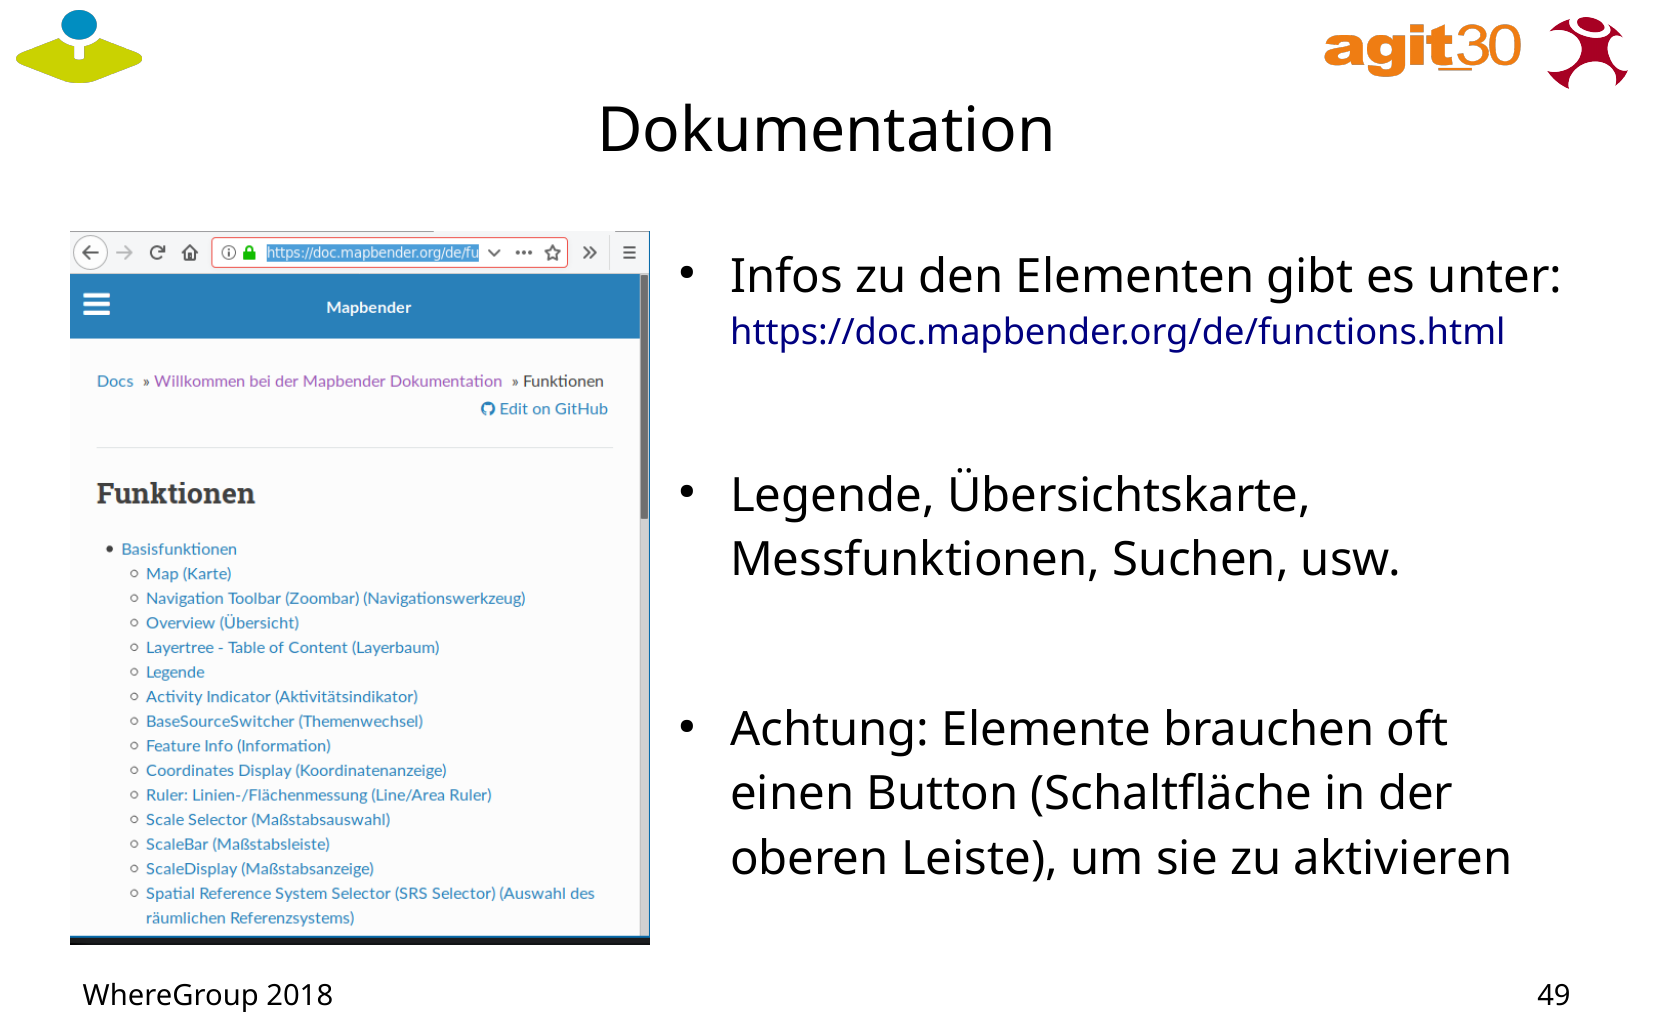

# Dokumentation
Infos zu den Elementen gibt es unter:
https://doc.mapbender.org/de/functions.html
Legende, Übersichtskarte, Messfunktionen, Suchen, usw.
Achtung: Elemente brauchen oft einen Button (Schaltfläche in der oberen Leiste), um sie zu aktivieren
WhereGroup 2018
49